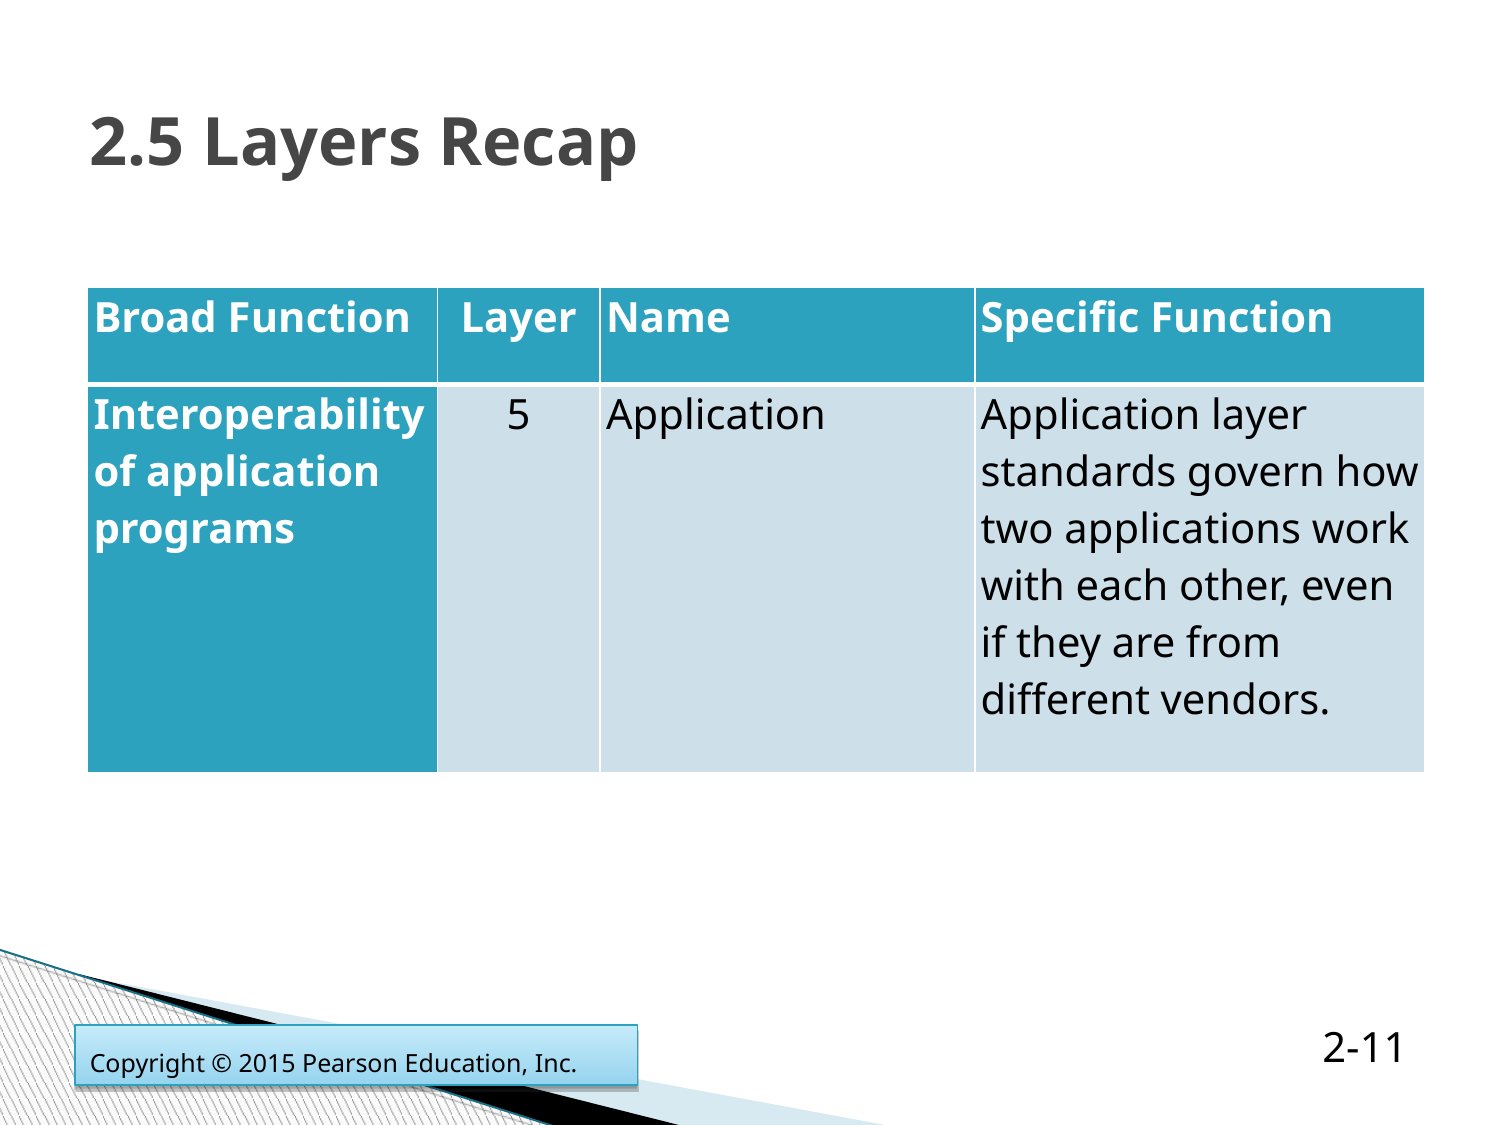

# 2.5 Layers Recap
| Broad Function | Layer | Name | Specific Function |
| --- | --- | --- | --- |
| Interoperability of application programs | 5 | Application | Application layer standards govern how two applications work with each other, even if they are from different vendors. |
Copyright © 2015 Pearson Education, Inc.